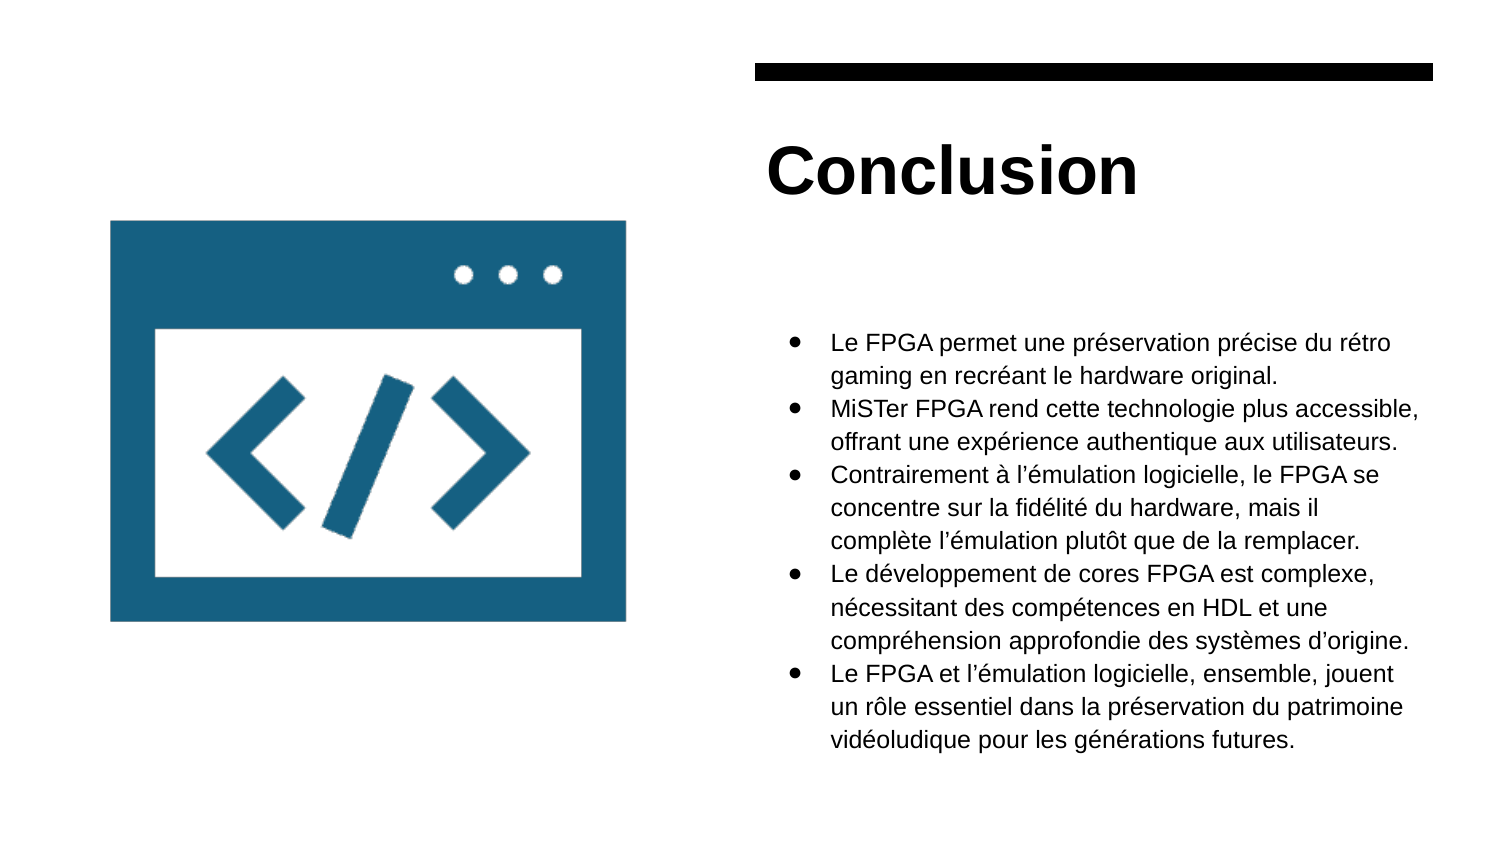

# Conclusion
Le FPGA permet une préservation précise du rétro gaming en recréant le hardware original.
MiSTer FPGA rend cette technologie plus accessible, offrant une expérience authentique aux utilisateurs.
Contrairement à l’émulation logicielle, le FPGA se concentre sur la fidélité du hardware, mais il complète l’émulation plutôt que de la remplacer.
Le développement de cores FPGA est complexe, nécessitant des compétences en HDL et une compréhension approfondie des systèmes d’origine.
Le FPGA et l’émulation logicielle, ensemble, jouent un rôle essentiel dans la préservation du patrimoine vidéoludique pour les générations futures.